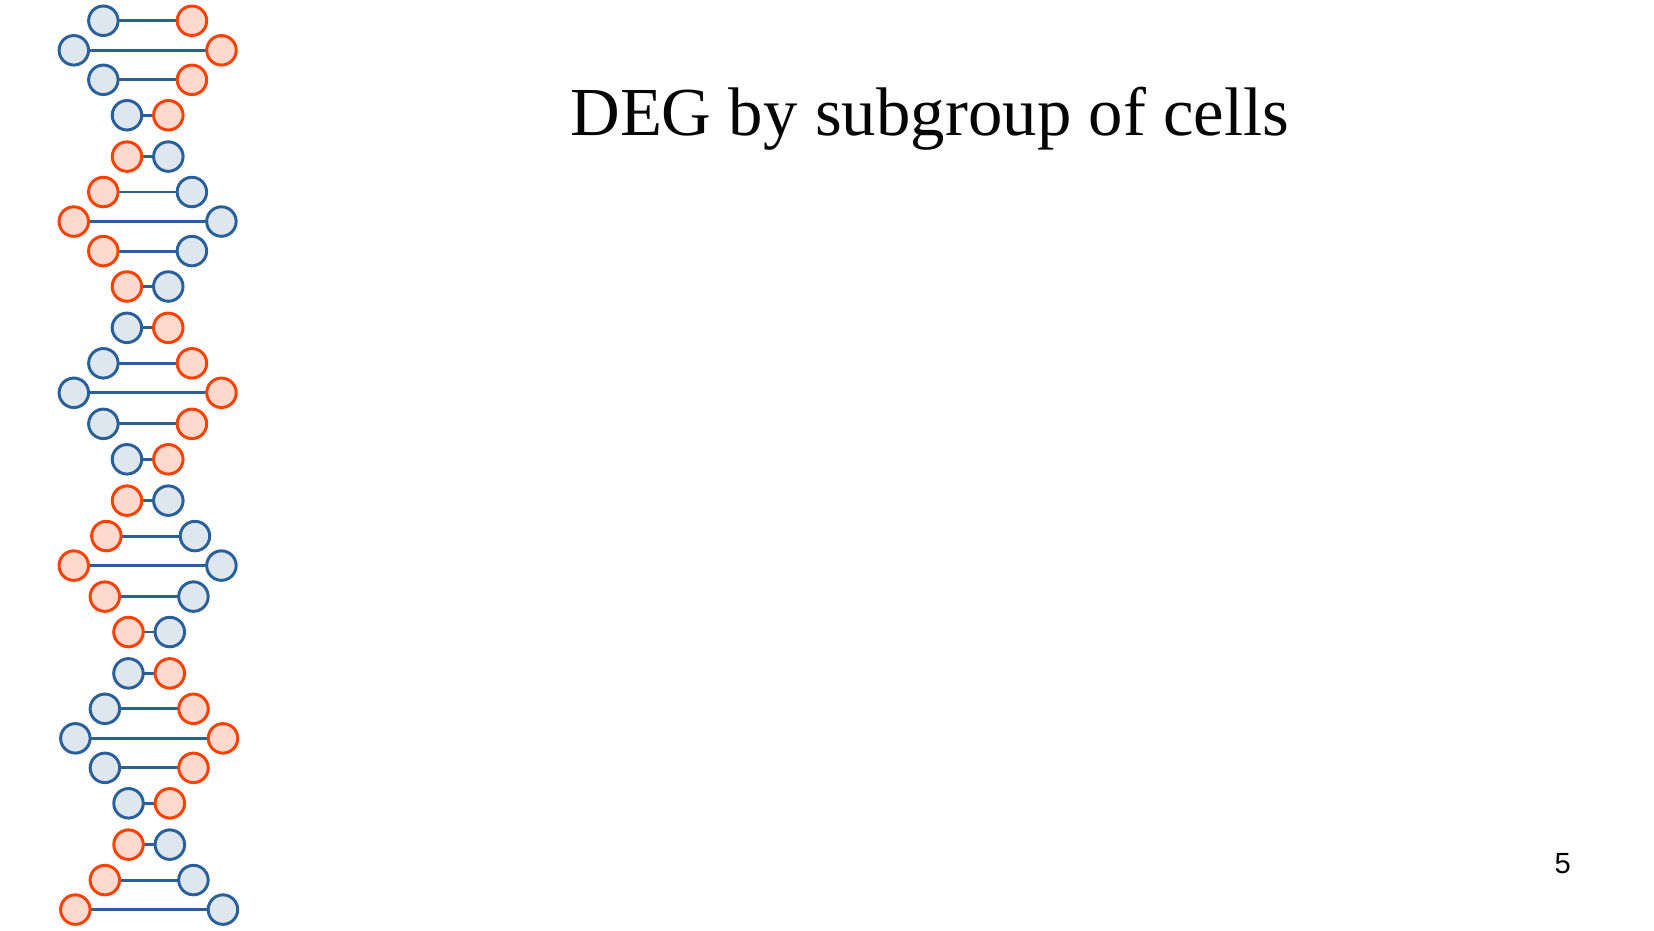

# DEG by subgroup of cells
5